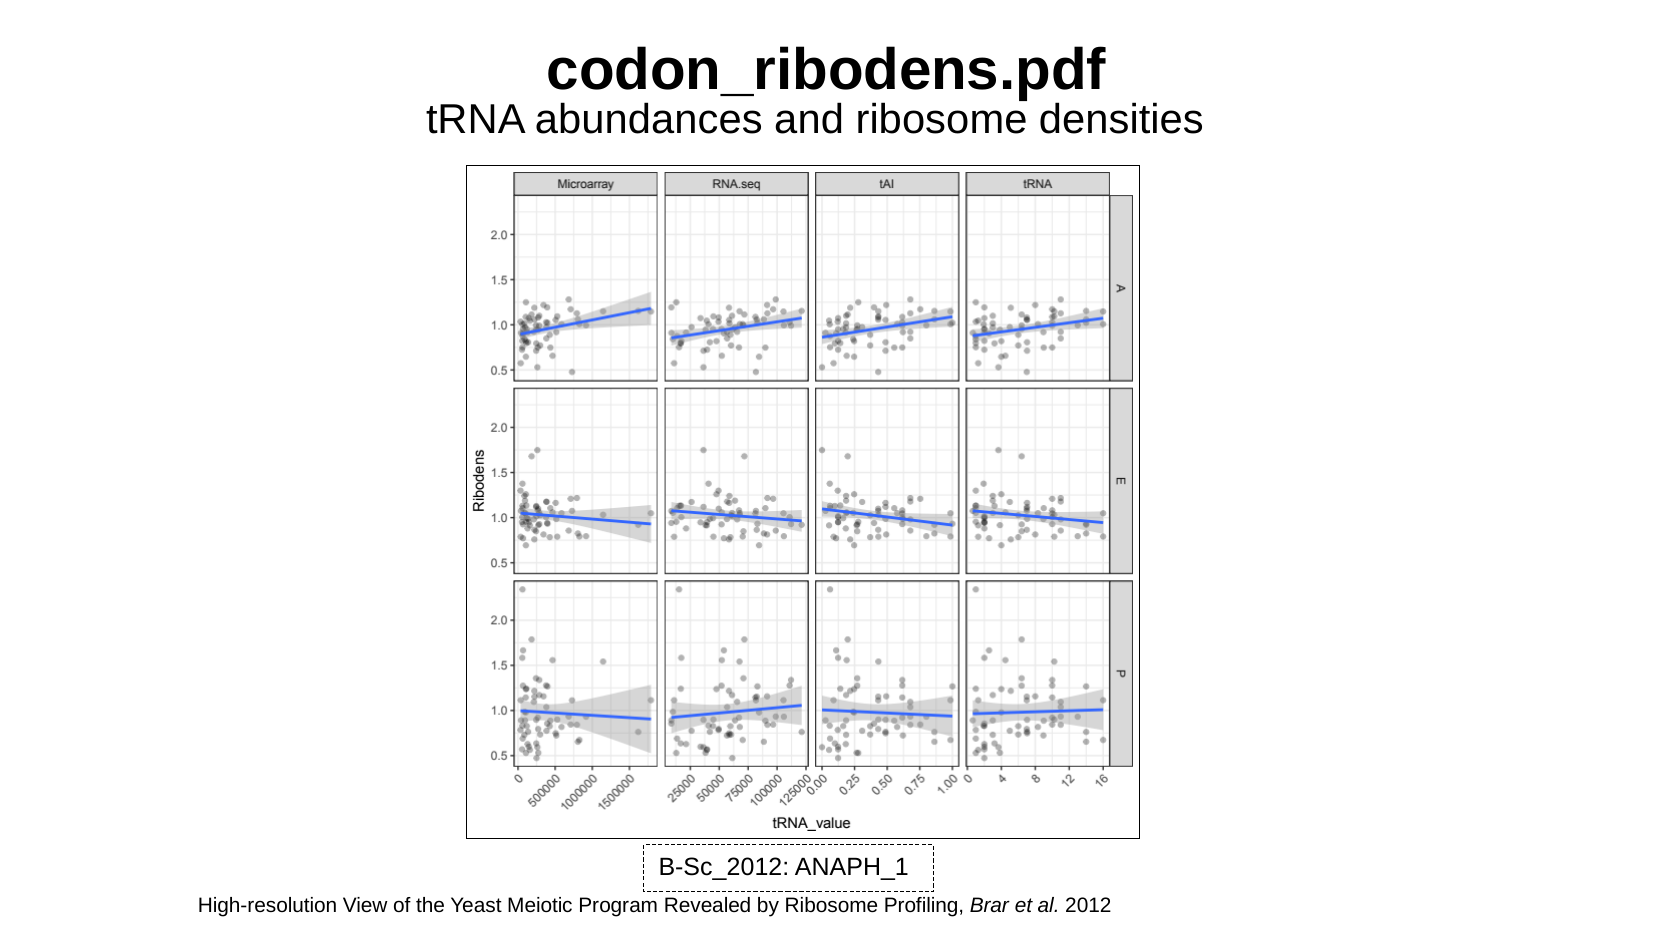

# codon_ribodens.pdf
tRNA abundances and ribosome densities
B-Sc_2012: ANAPH_1
7
High-resolution View of the Yeast Meiotic Program Revealed by Ribosome Profiling, Brar et al. 2012